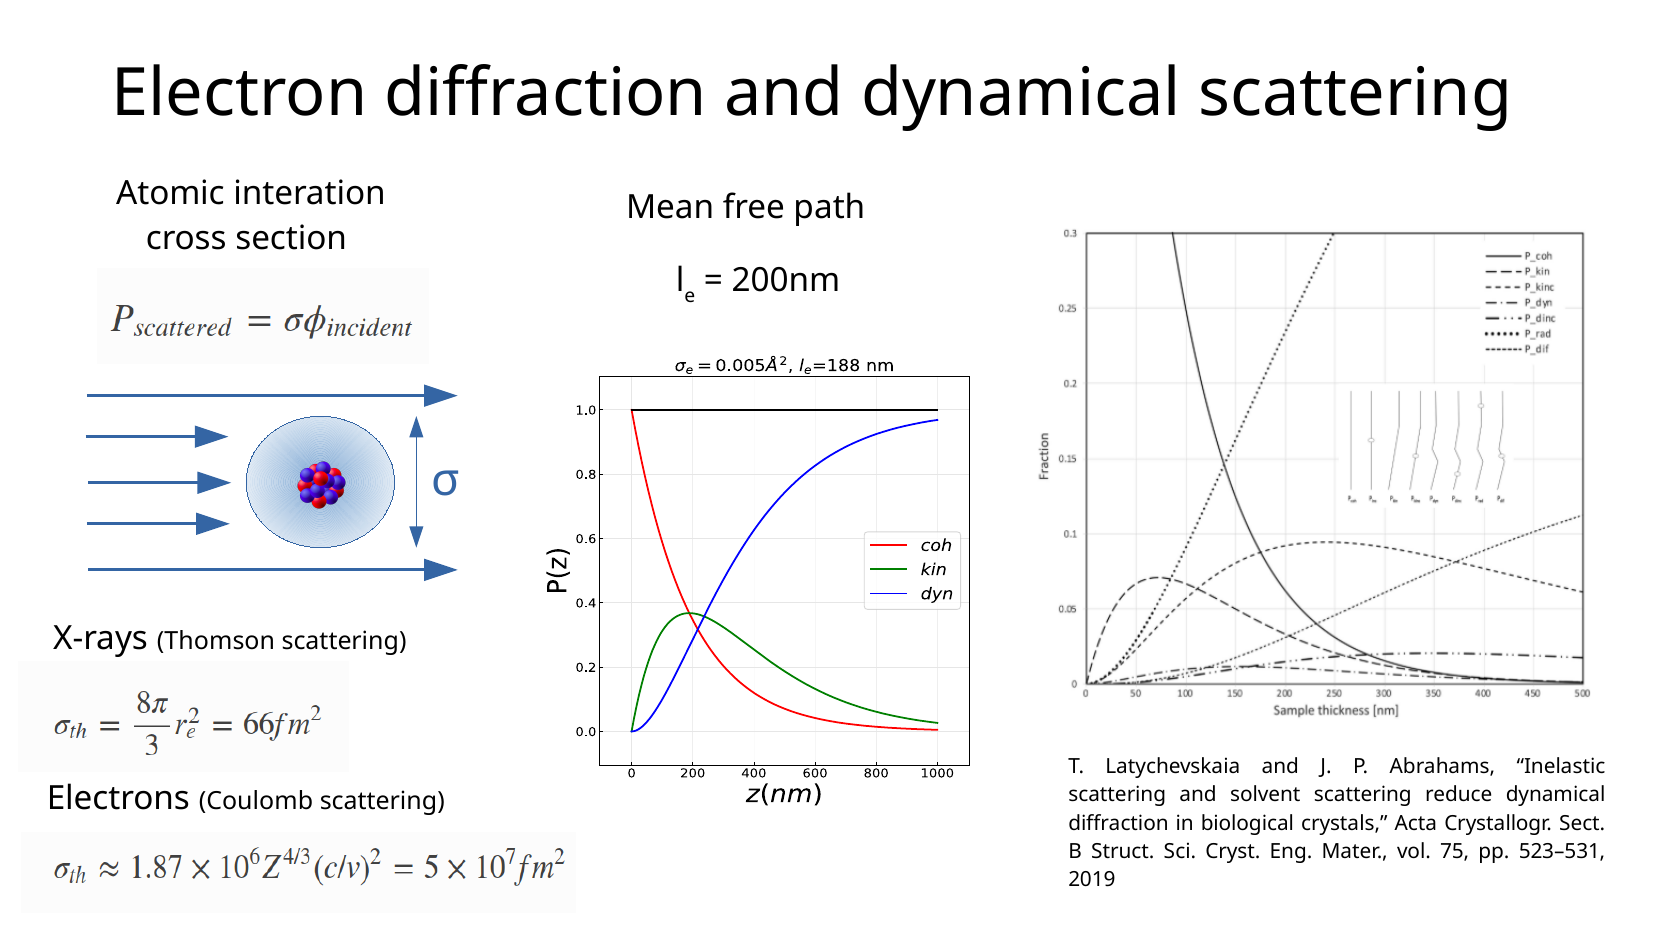

# Electron diffraction and dynamical scattering
Atomic interation cross section
Mean free path
 le = 200nm
σ
X-rays (Thomson scattering)
T. Latychevskaia and J. P. Abrahams, “Inelastic scattering and solvent scattering reduce dynamical diffraction in biological crystals,” Acta Crystallogr. Sect. B Struct. Sci. Cryst. Eng. Mater., vol. 75, pp. 523–531, 2019
Electrons (Coulomb scattering)